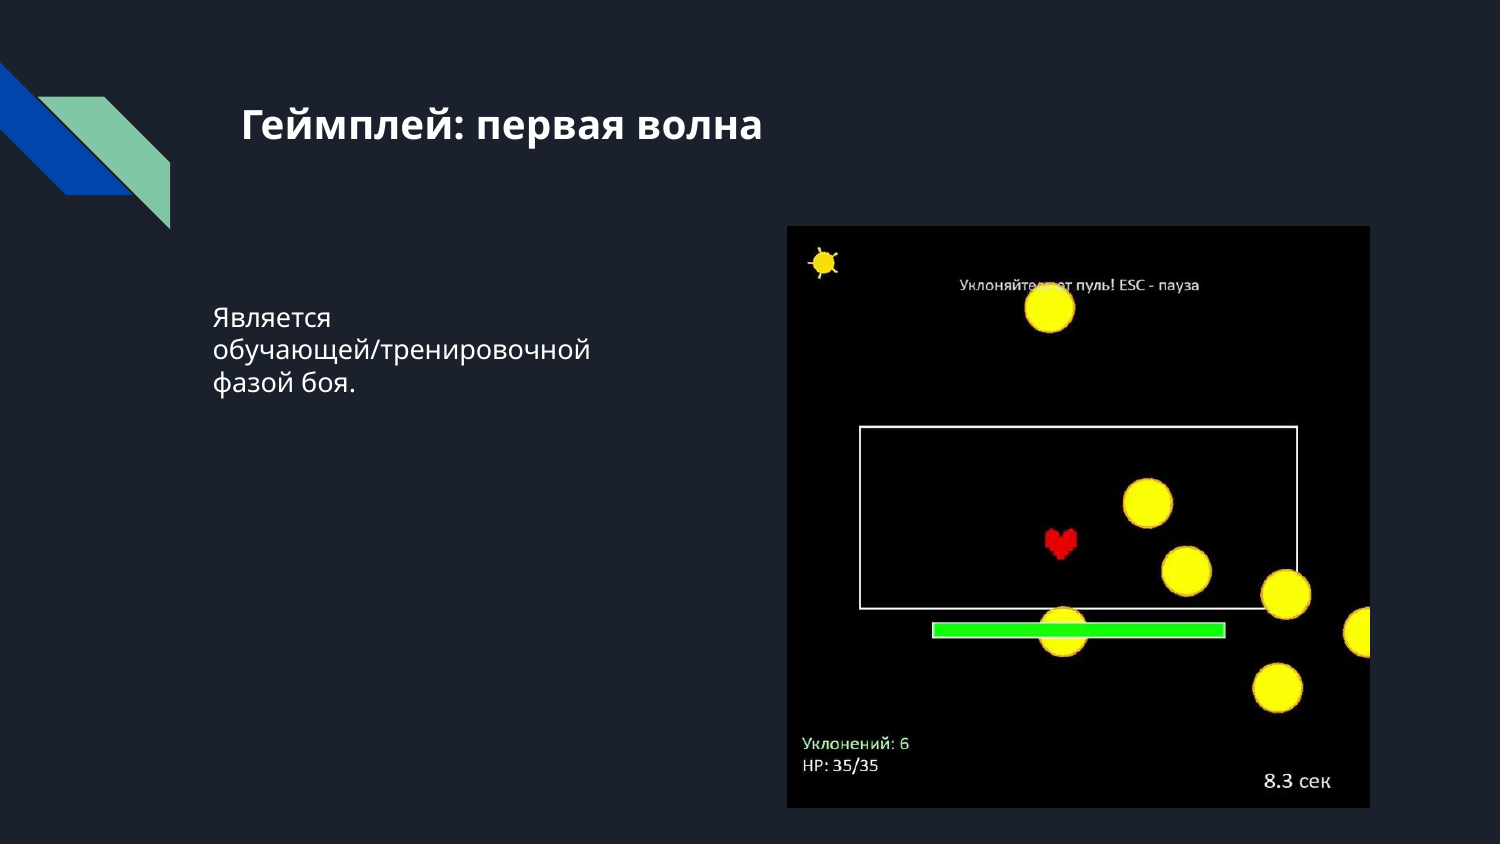

# Геймплей: первая волна
Является обучающей/тренировочной фазой боя.